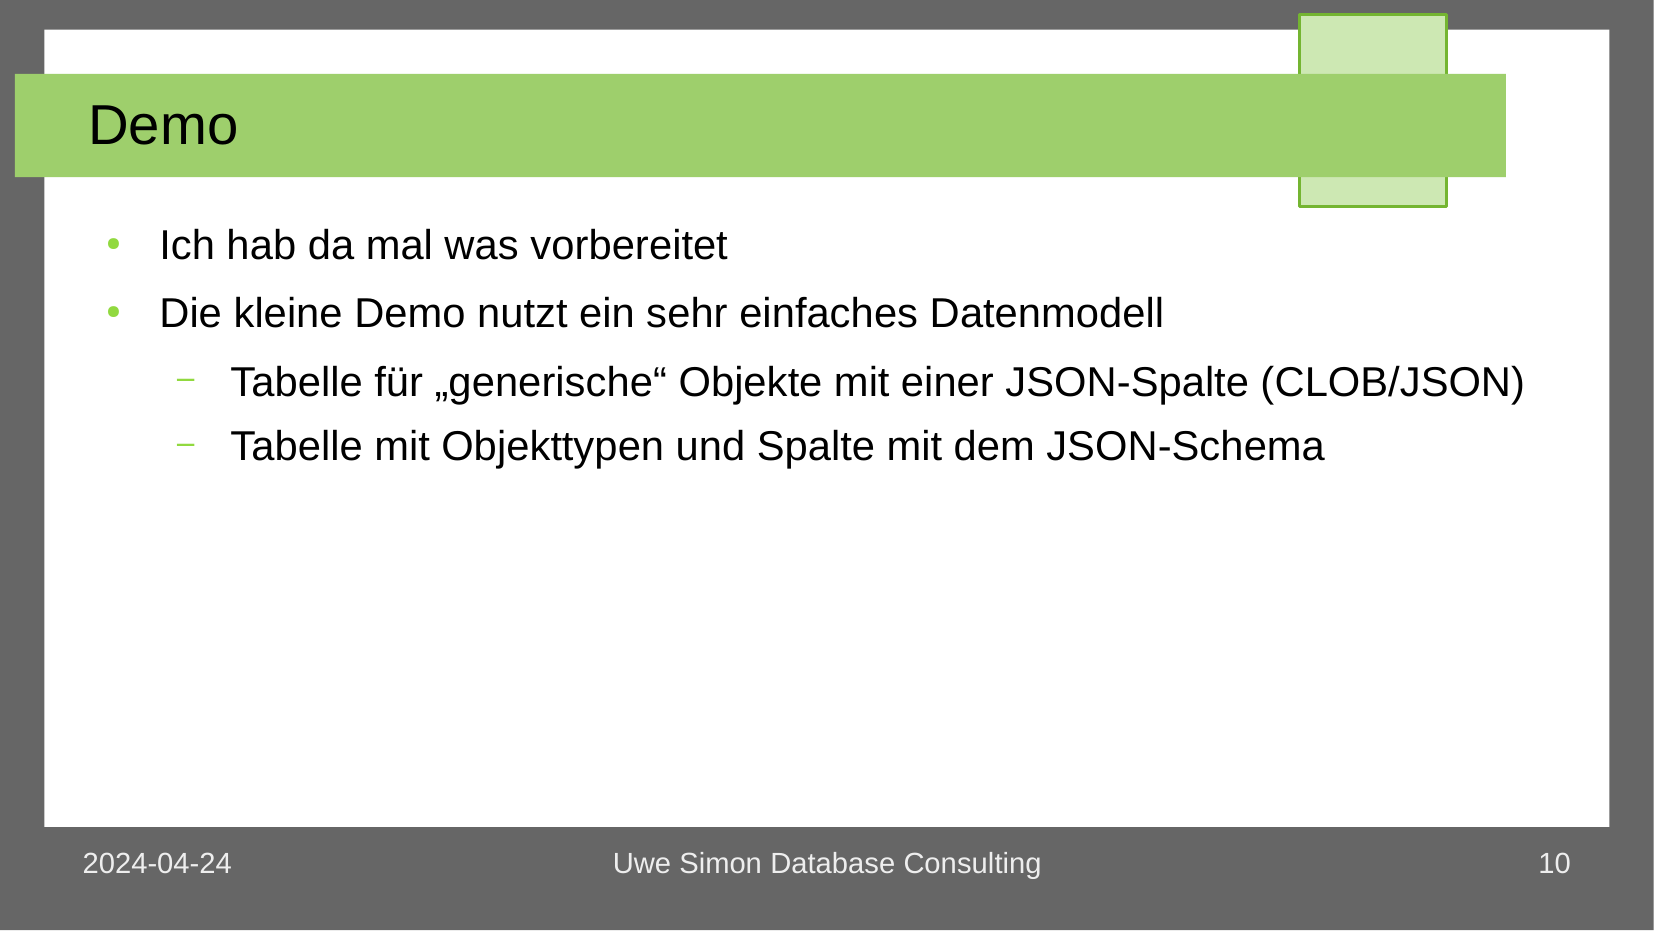

# Demo
Ich hab da mal was vorbereitet
Die kleine Demo nutzt ein sehr einfaches Datenmodell
Tabelle für „generische“ Objekte mit einer JSON-Spalte (CLOB/JSON)
Tabelle mit Objekttypen und Spalte mit dem JSON-Schema
2024-04-24
Uwe Simon Database Consulting
10